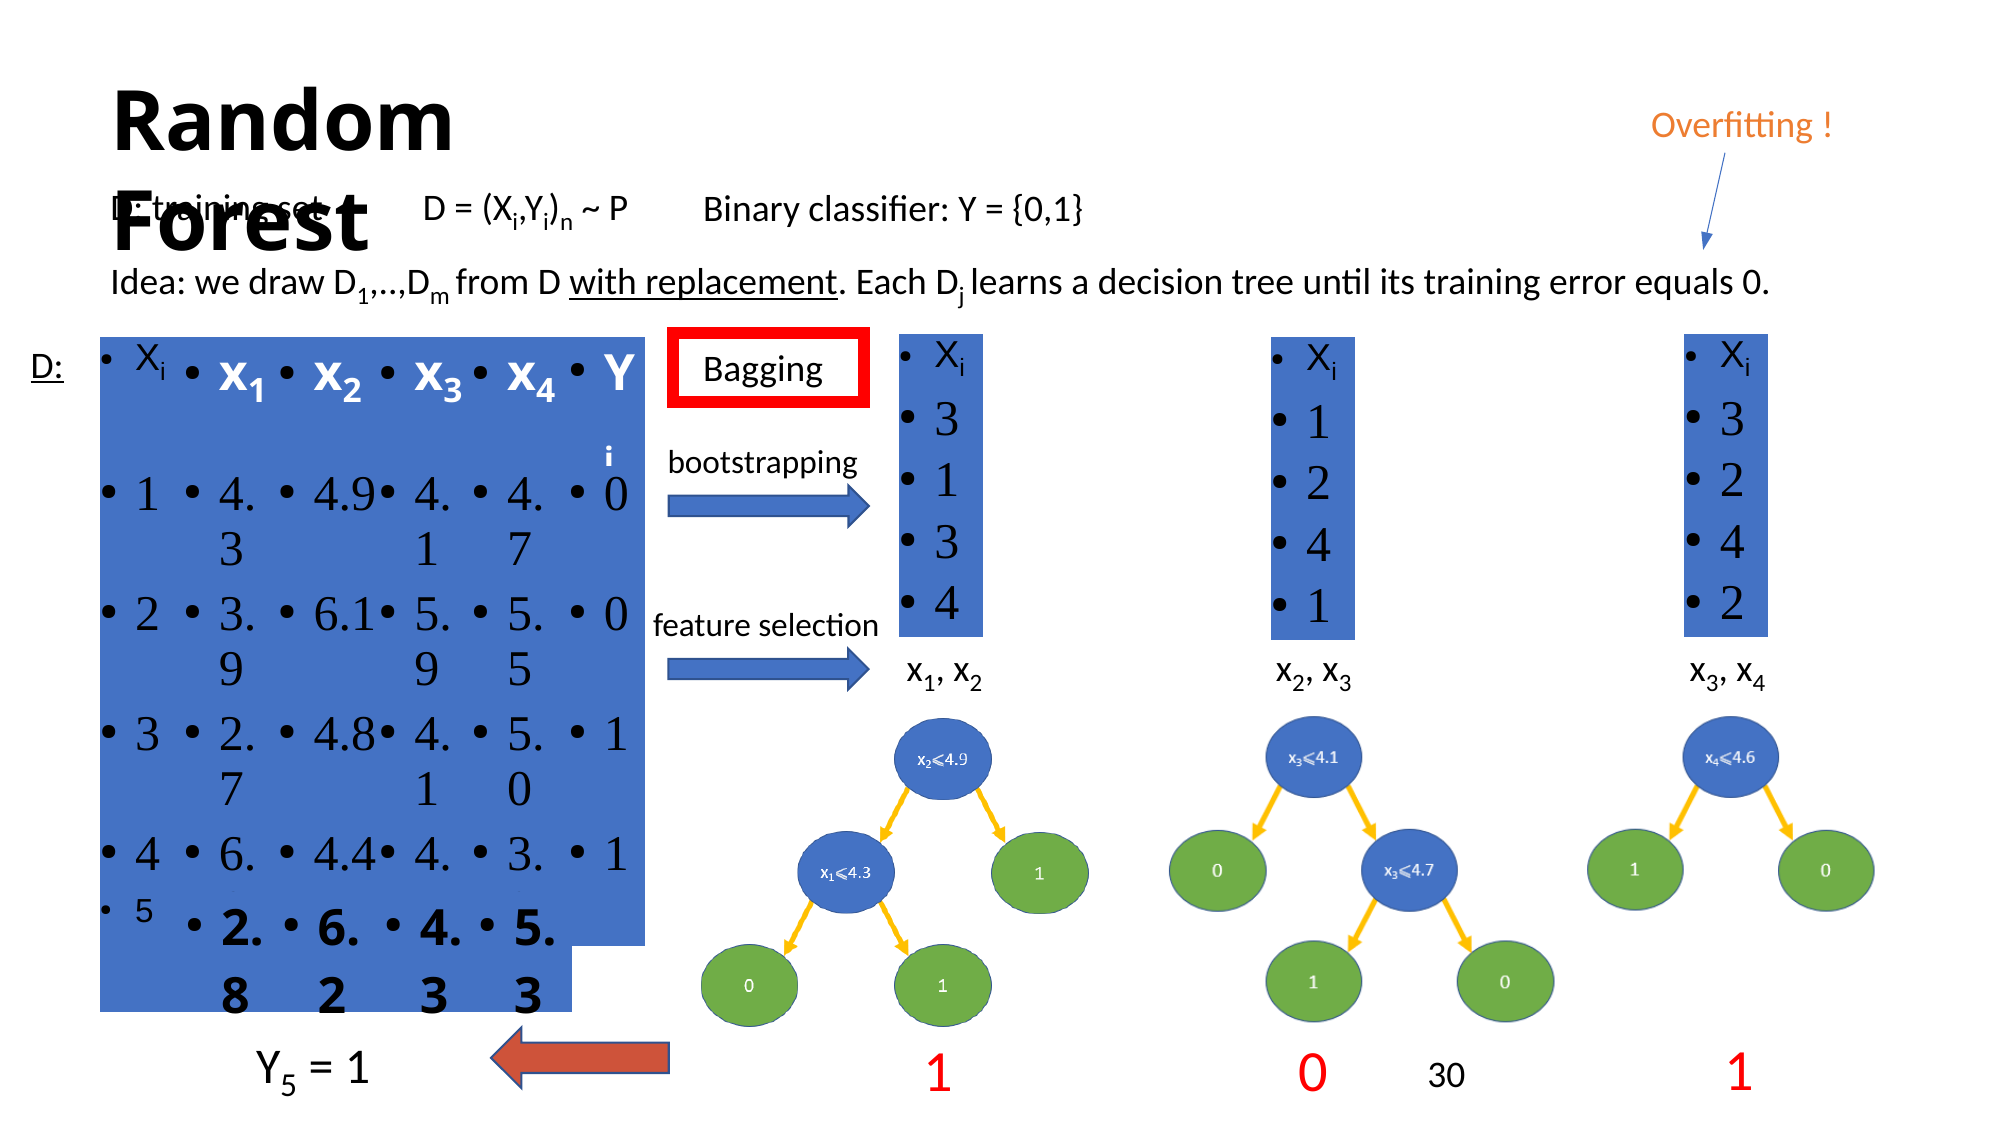

Random Forest
Overfitting !
D: training set
D = (Xi,Yi)n ~ P
Binary classifier: Y = {0,1}
Idea: we draw D1,..,Dm from D with replacement. Each Dj learns a decision tree until its training error equals 0.
D:
| Xi |
| --- |
| 3 |
| 1 |
| 3 |
| 4 |
| Xi |
| --- |
| 3 |
| 2 |
| 4 |
| 2 |
| Xi | x1 | x2 | x3 | x4 | Yi |
| --- | --- | --- | --- | --- | --- |
| 1 | 4.3 | 4.9 | 4.1 | 4.7 | 0 |
| 2 | 3.9 | 6.1 | 5.9 | 5.5 | 0 |
| 3 | 2.7 | 4.8 | 4.1 | 5.0 | 1 |
| 4 | 6.6 | 4.4 | 4.5 | 3.9 | 1 |
Bagging
| Xi |
| --- |
| 1 |
| 2 |
| 4 |
| 1 |
bootstrapping
feature selection
x1, x2
x2, x3
x3, x4
| 5 | 2.8 | 6.2 | 4.3 | 5.3 |
| --- | --- | --- | --- | --- |
1
0
Y5 = 1
1
13